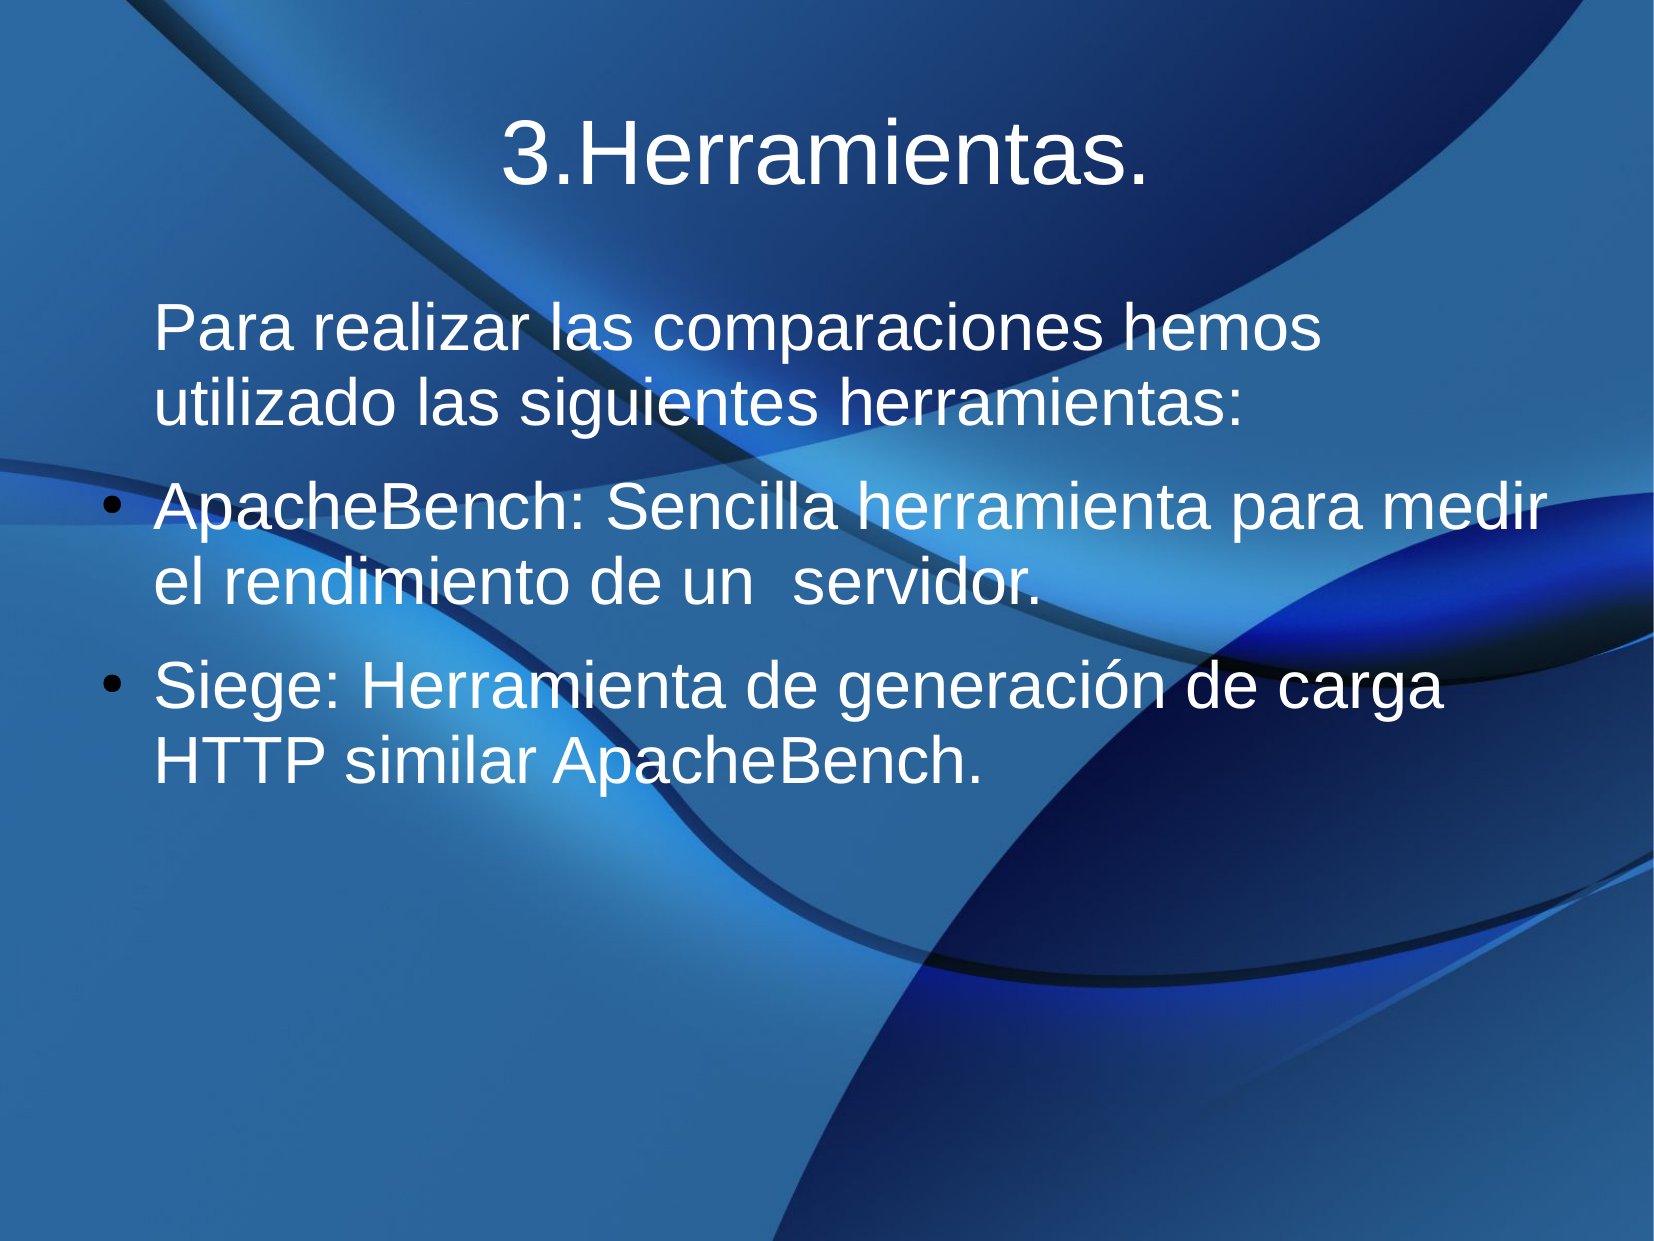

# 3.Herramientas.
Para realizar las comparaciones hemos utilizado las siguientes herramientas:
ApacheBench: Sencilla herramienta para medir el rendimiento de un servidor.
Siege: Herramienta de generación de carga HTTP similar ApacheBench.